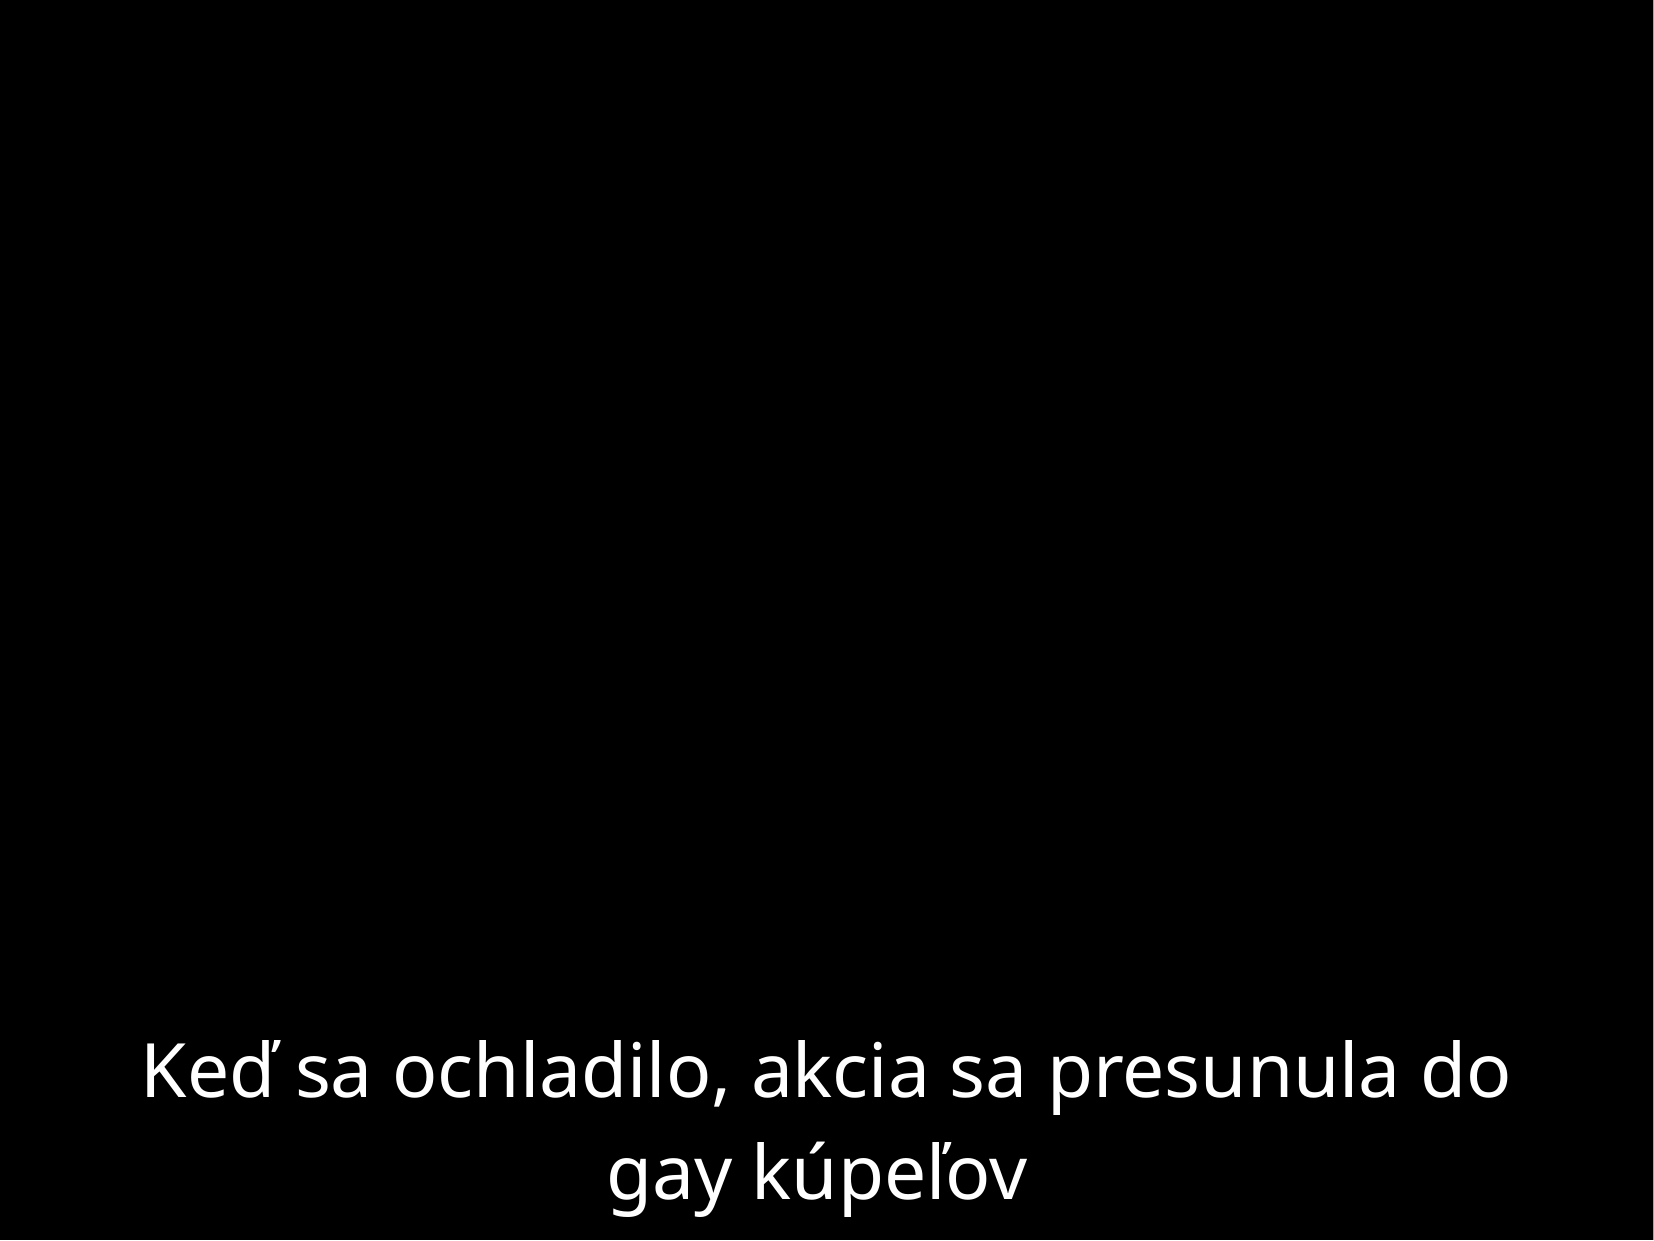

# Keď sa ochladilo, akcia sa presunula do gay kúpeľov